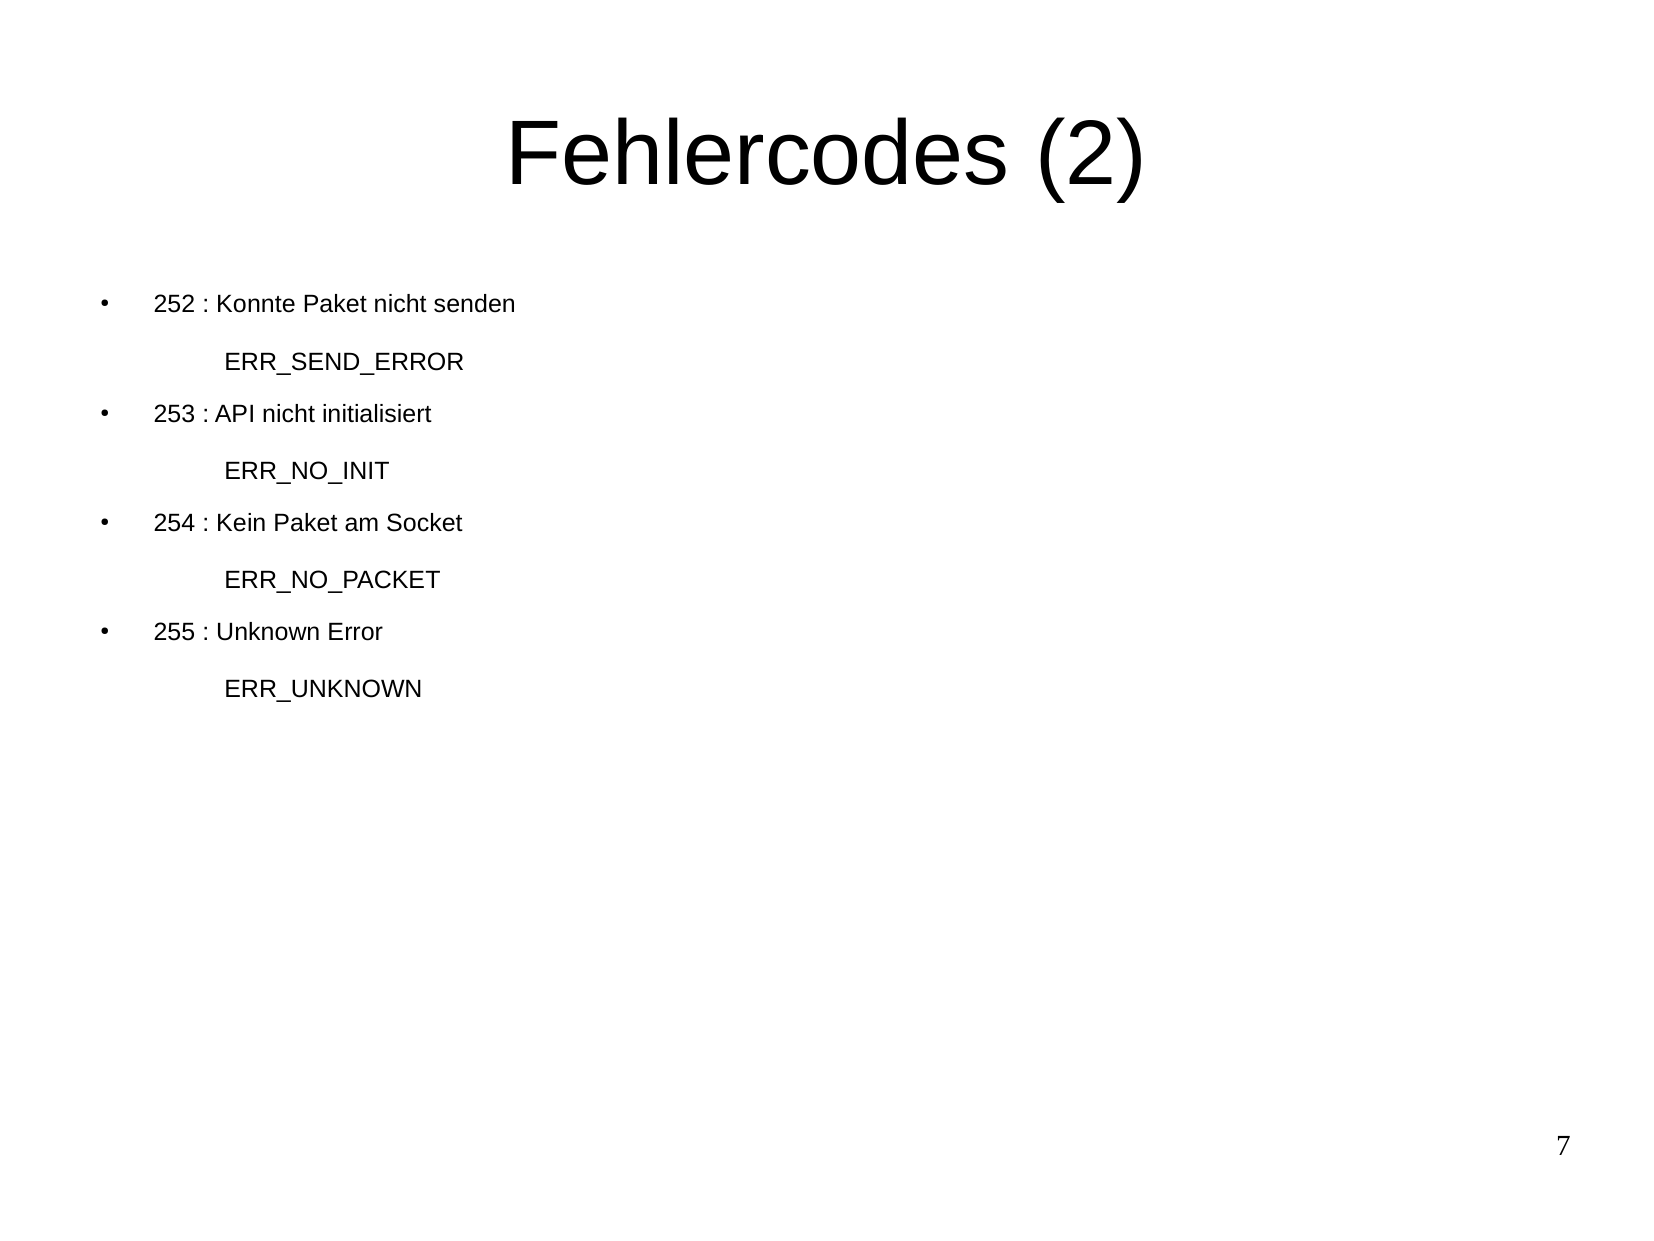

# Fehlercodes (2)
252 : Konnte Paket nicht senden
ERR_SEND_ERROR
253 : API nicht initialisiert
ERR_NO_INIT
254 : Kein Paket am Socket
ERR_NO_PACKET
255 : Unknown Error
ERR_UNKNOWN
7